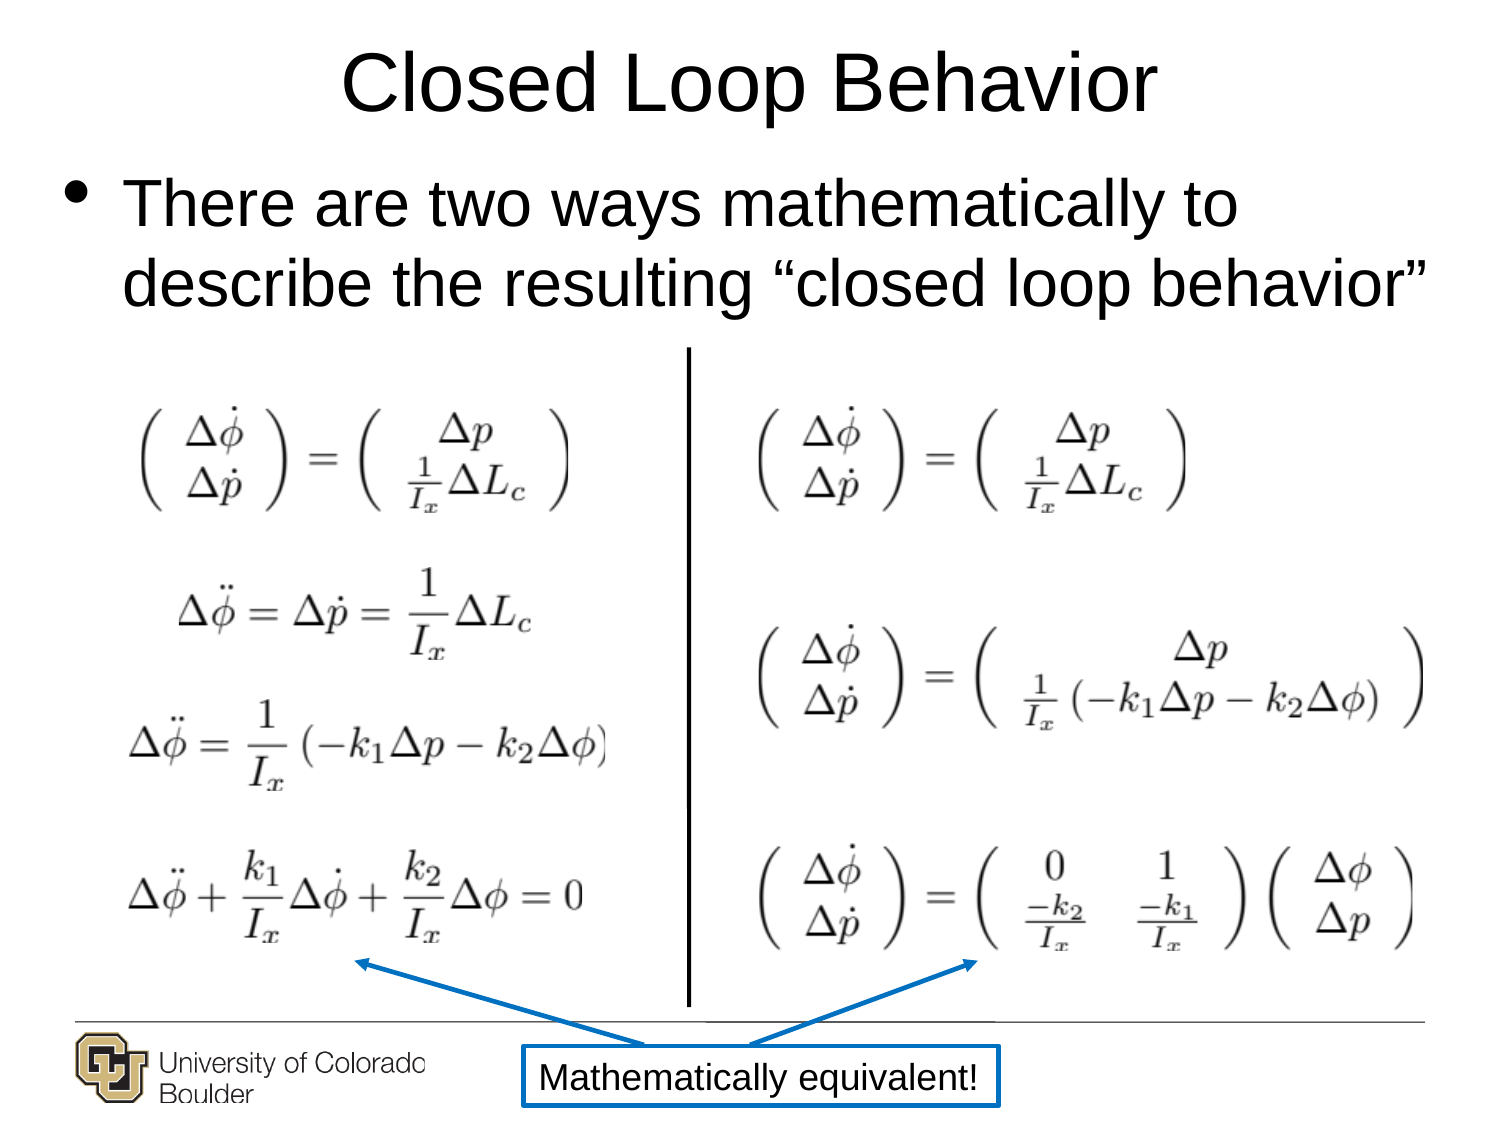

# Closed Loop Behavior
There are two ways mathematically to describe the resulting “closed loop behavior”
Mathematically equivalent!